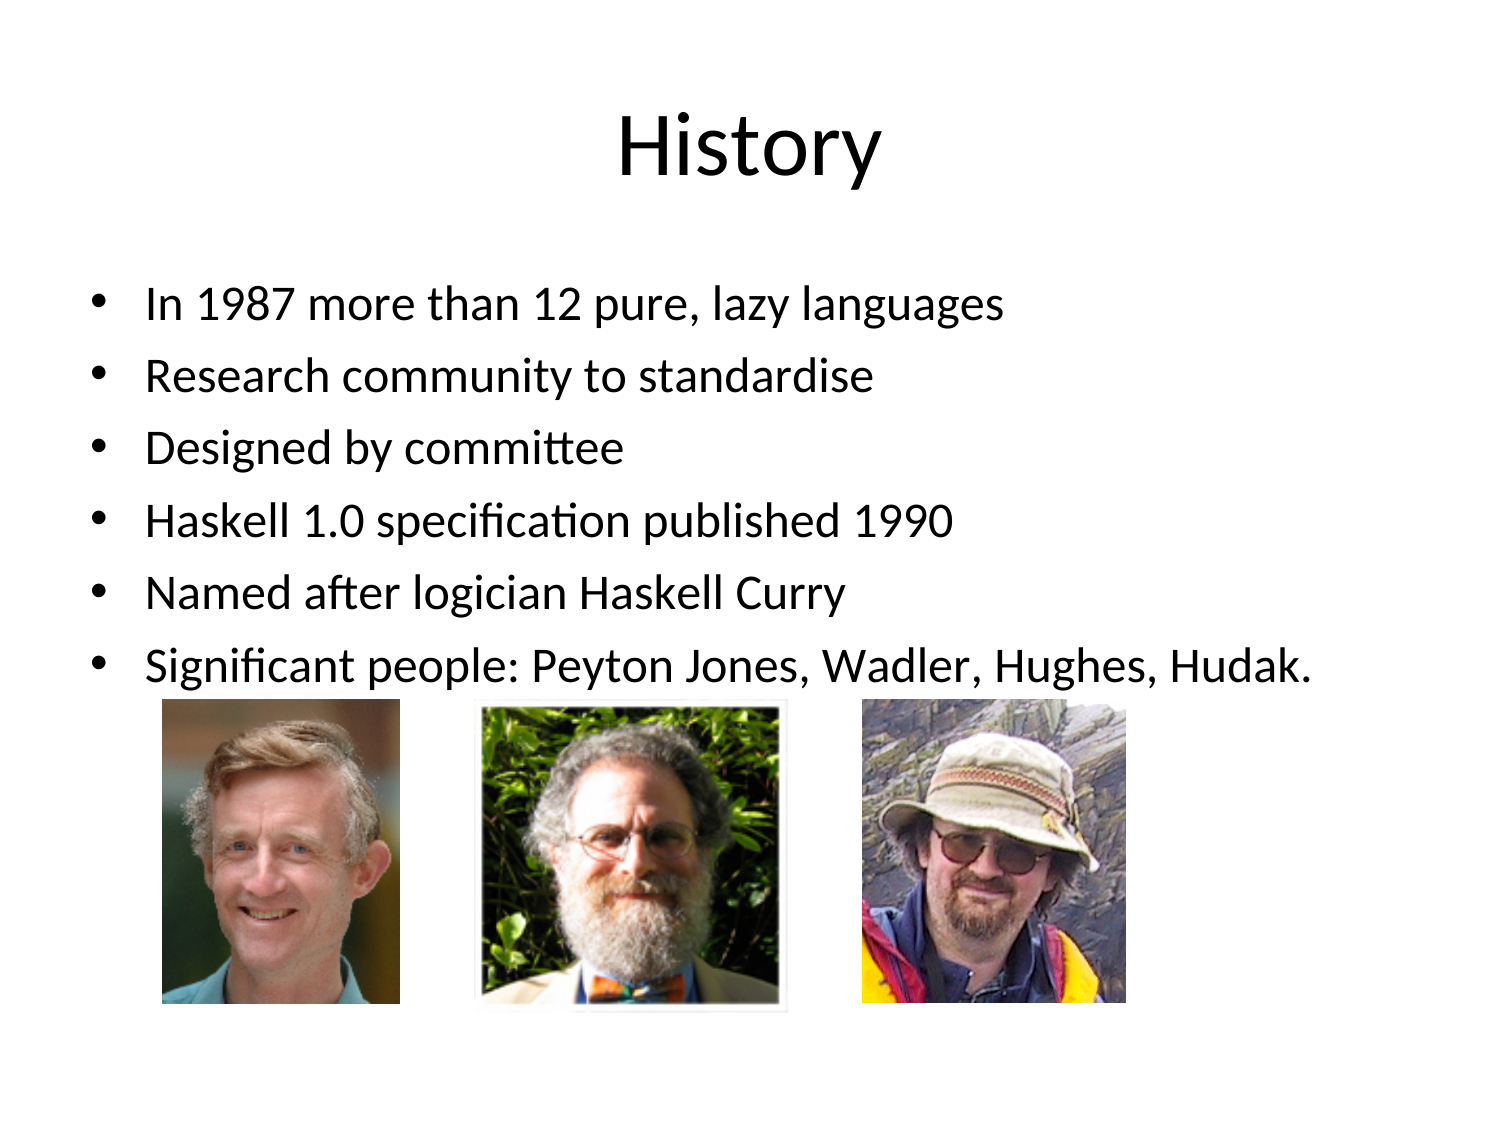

History
In 1987 more than 12 pure, lazy languages
Research community to standardise
Designed by committee
Haskell 1.0 specification published 1990
Named after logician Haskell Curry
Significant people: Peyton Jones, Wadler, Hughes, Hudak.